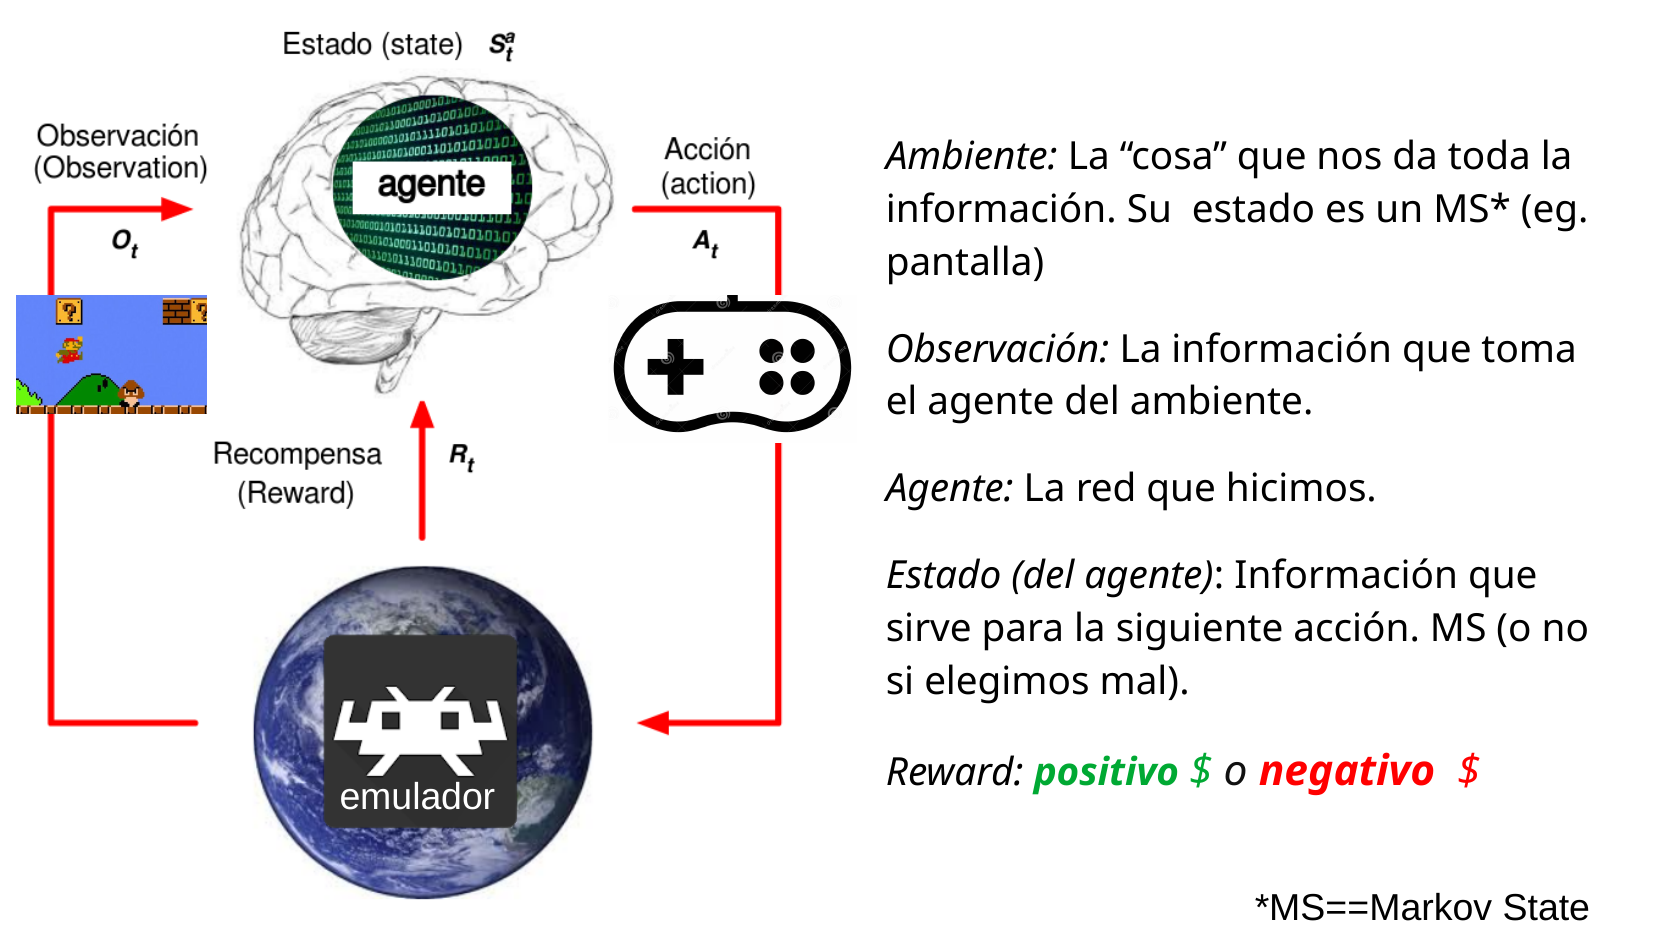

# Ambiente: La “cosa” que nos da toda la información. Su estado es un MS* (eg. pantalla)
Observación: La información que toma el agente del ambiente.
Agente: La red que hicimos.
Estado (del agente): Información que sirve para la siguiente acción. MS (o no si elegimos mal).
Reward: positivo $ o negativo $
emulador
*MS==Markov State